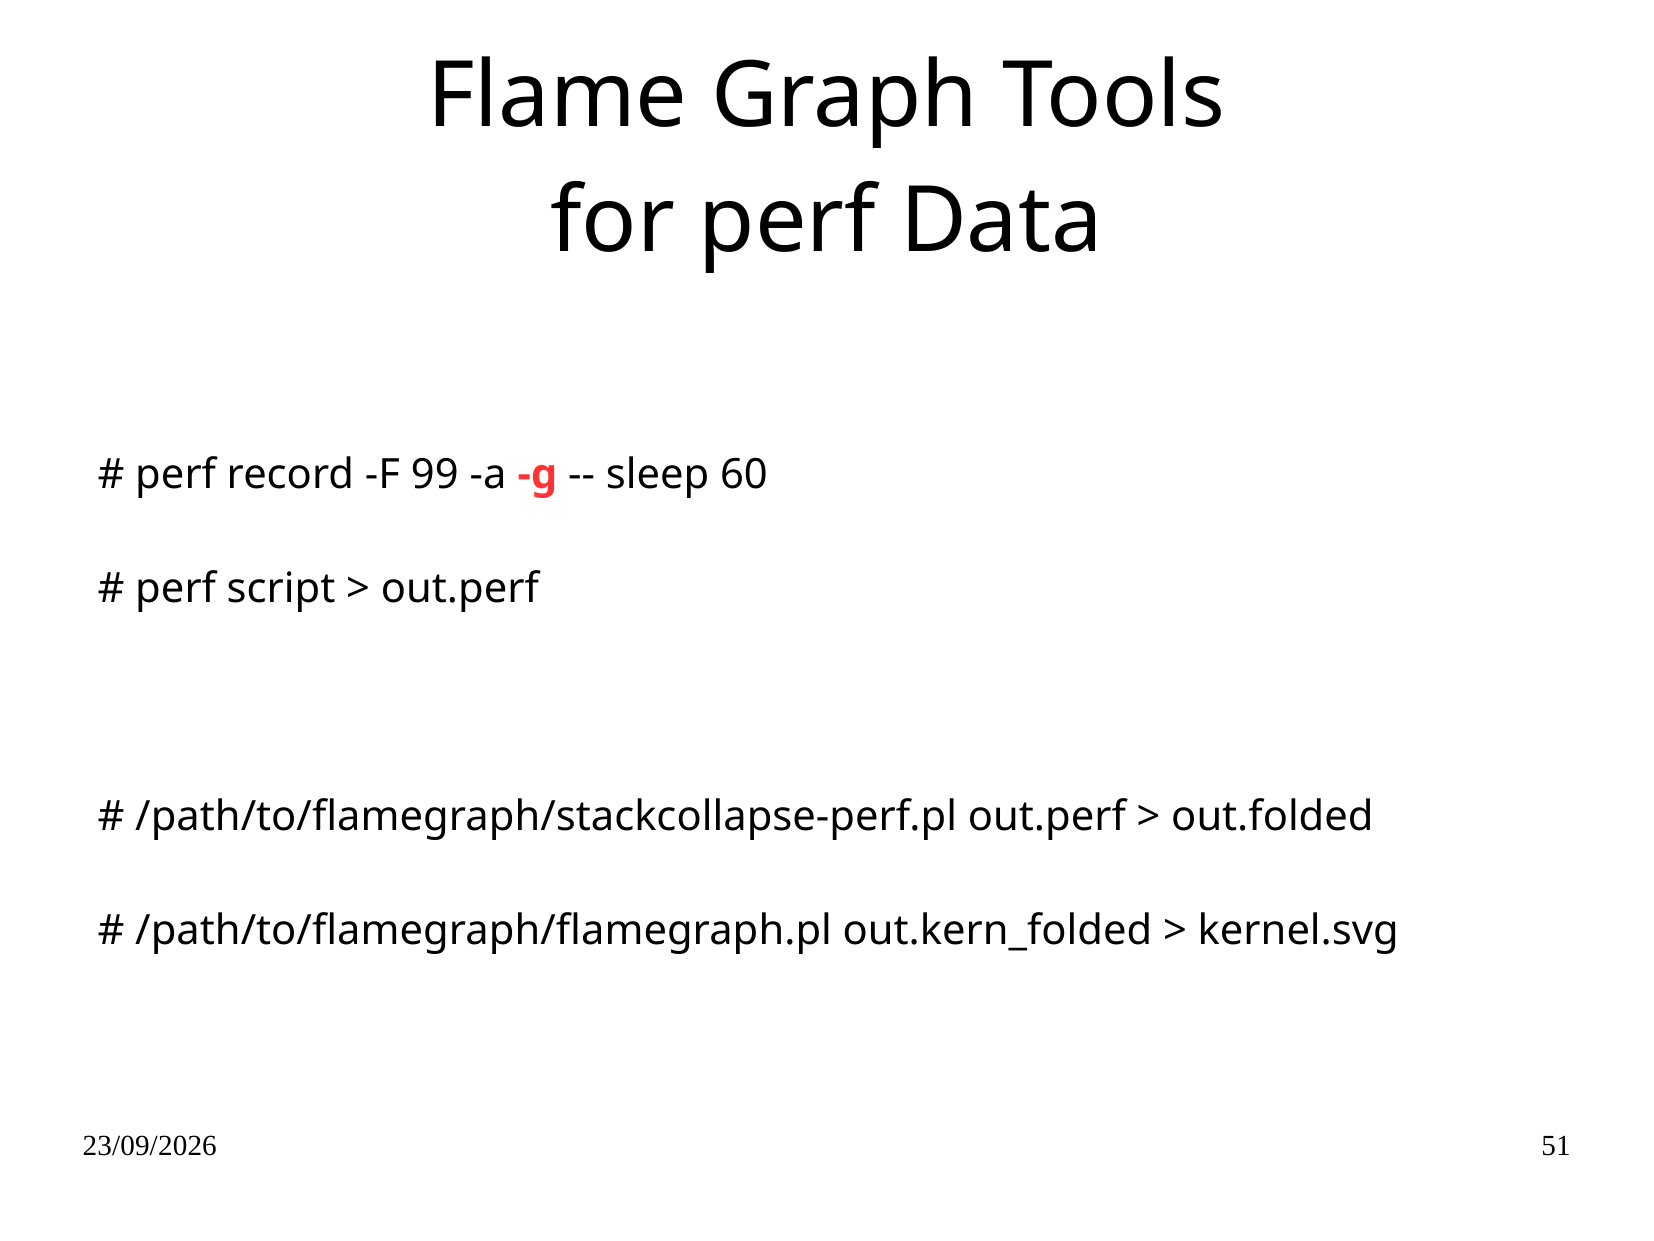

# Flame Graph Tools for perf Data
# perf record -F 99 -a -g -- sleep 60
# perf script > out.perf
# /path/to/flamegraph/stackcollapse-perf.pl out.perf > out.folded
# /path/to/flamegraph/flamegraph.pl out.kern_folded > kernel.svg
51